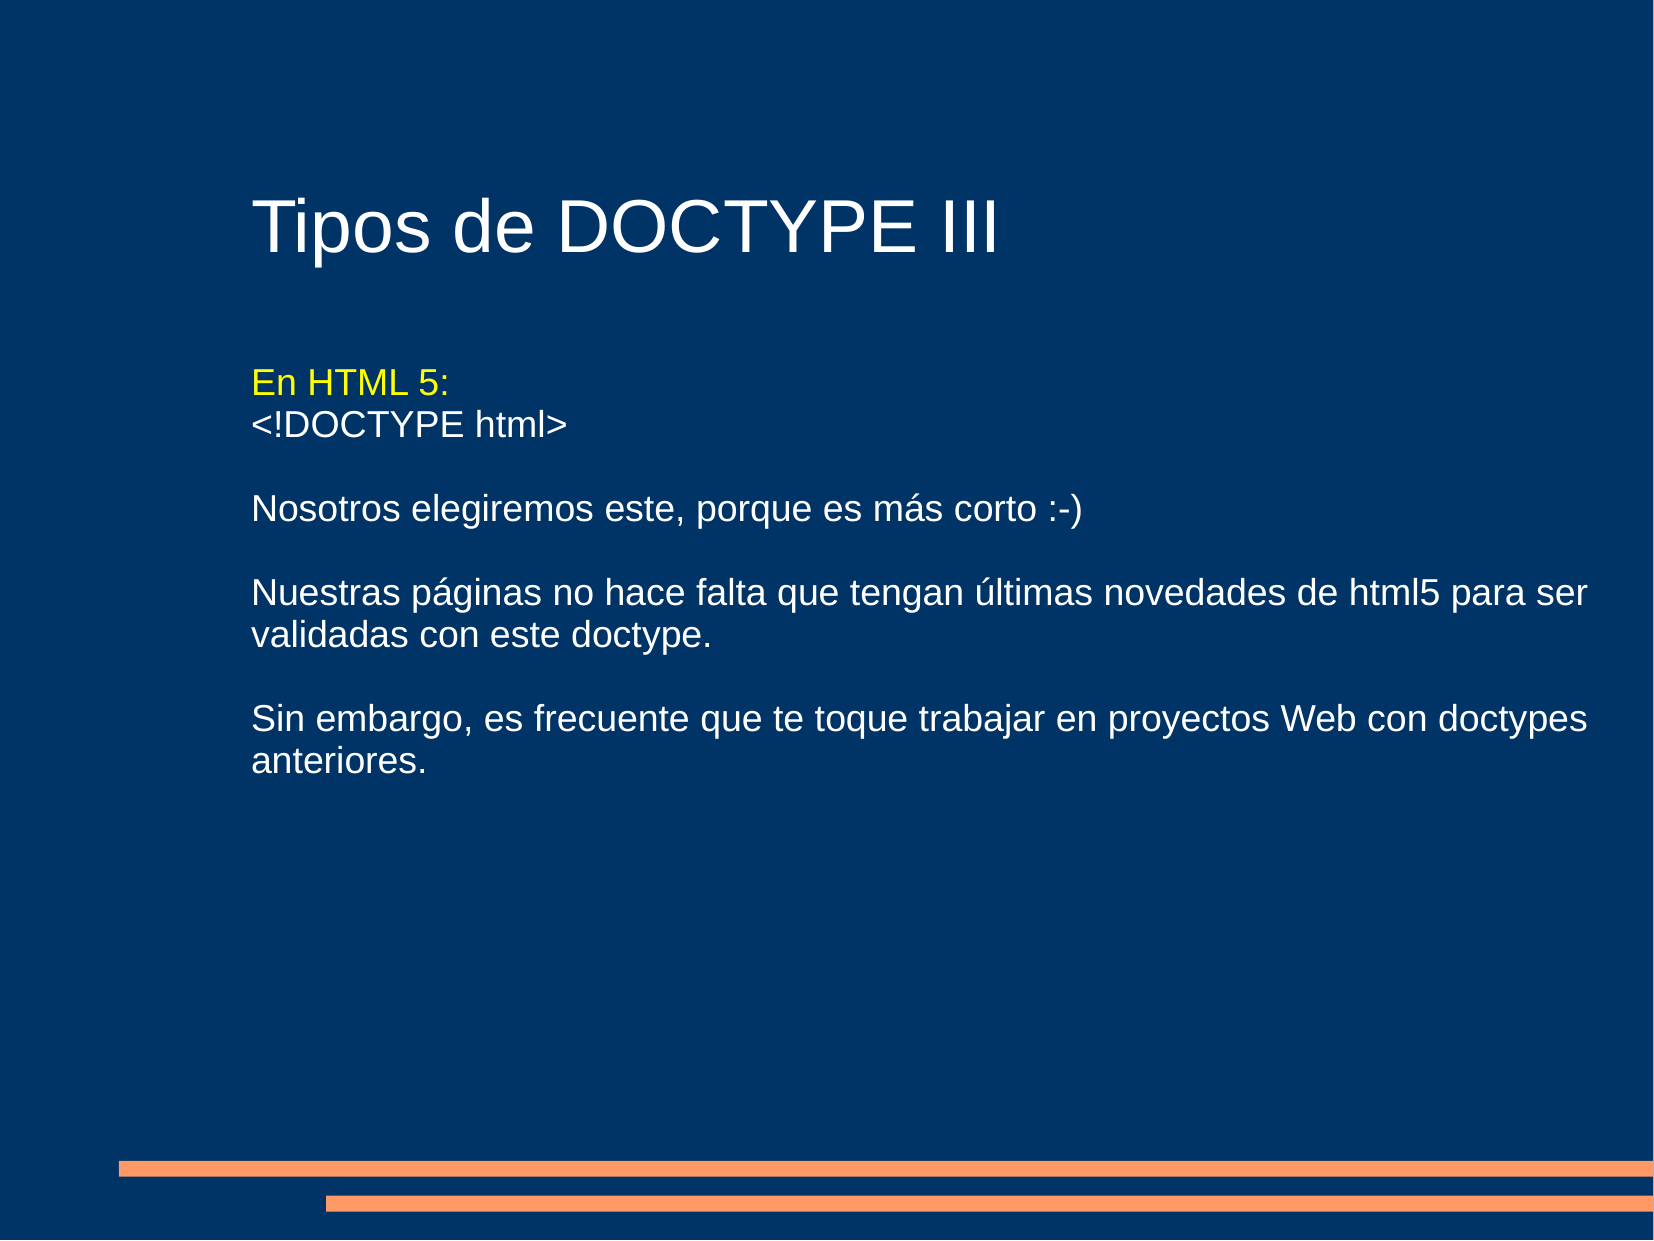

Tipos de DOCTYPE III
En HTML 5:
<!DOCTYPE html>
Nosotros elegiremos este, porque es más corto :-)
Nuestras páginas no hace falta que tengan últimas novedades de html5 para ser validadas con este doctype.
Sin embargo, es frecuente que te toque trabajar en proyectos Web con doctypes anteriores.